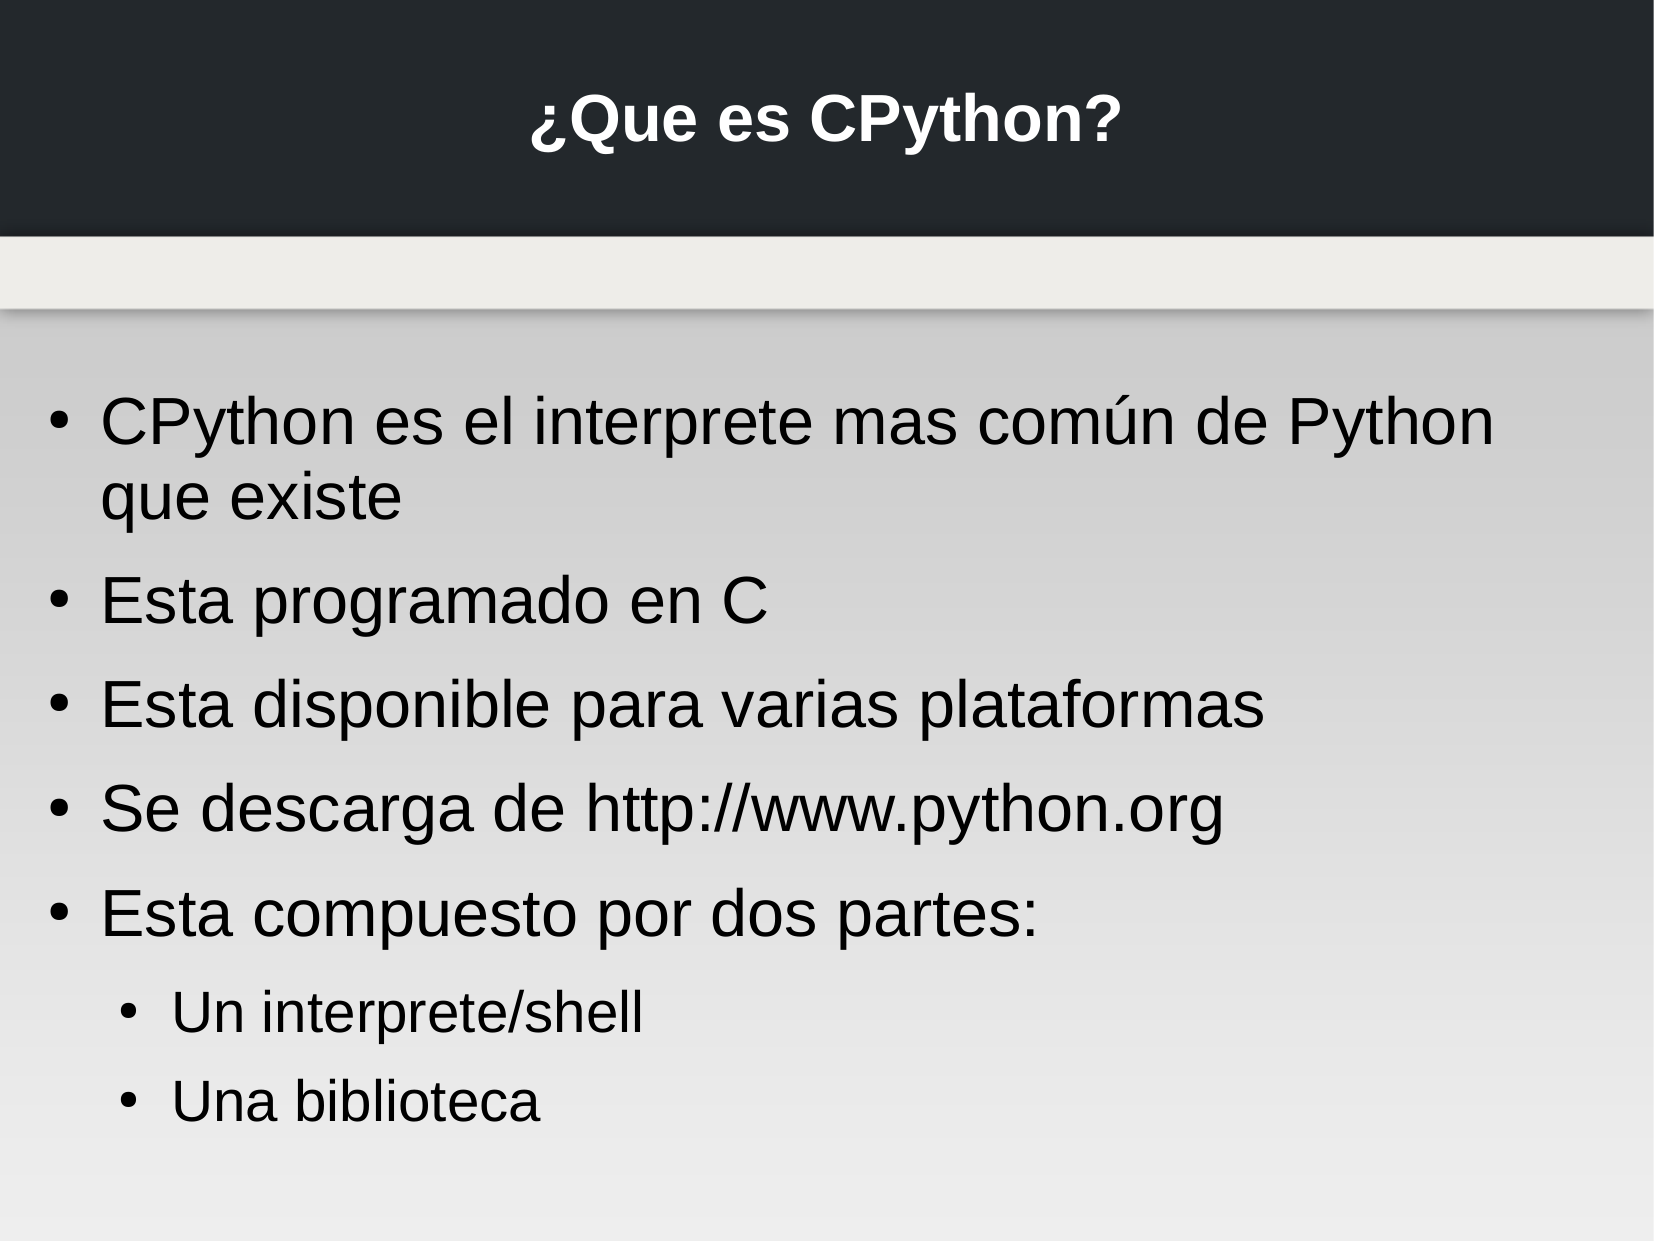

# ¿Que es CPython?
CPython es el interprete mas común de Python que existe
Esta programado en C
Esta disponible para varias plataformas
Se descarga de http://www.python.org
Esta compuesto por dos partes:
Un interprete/shell
Una biblioteca